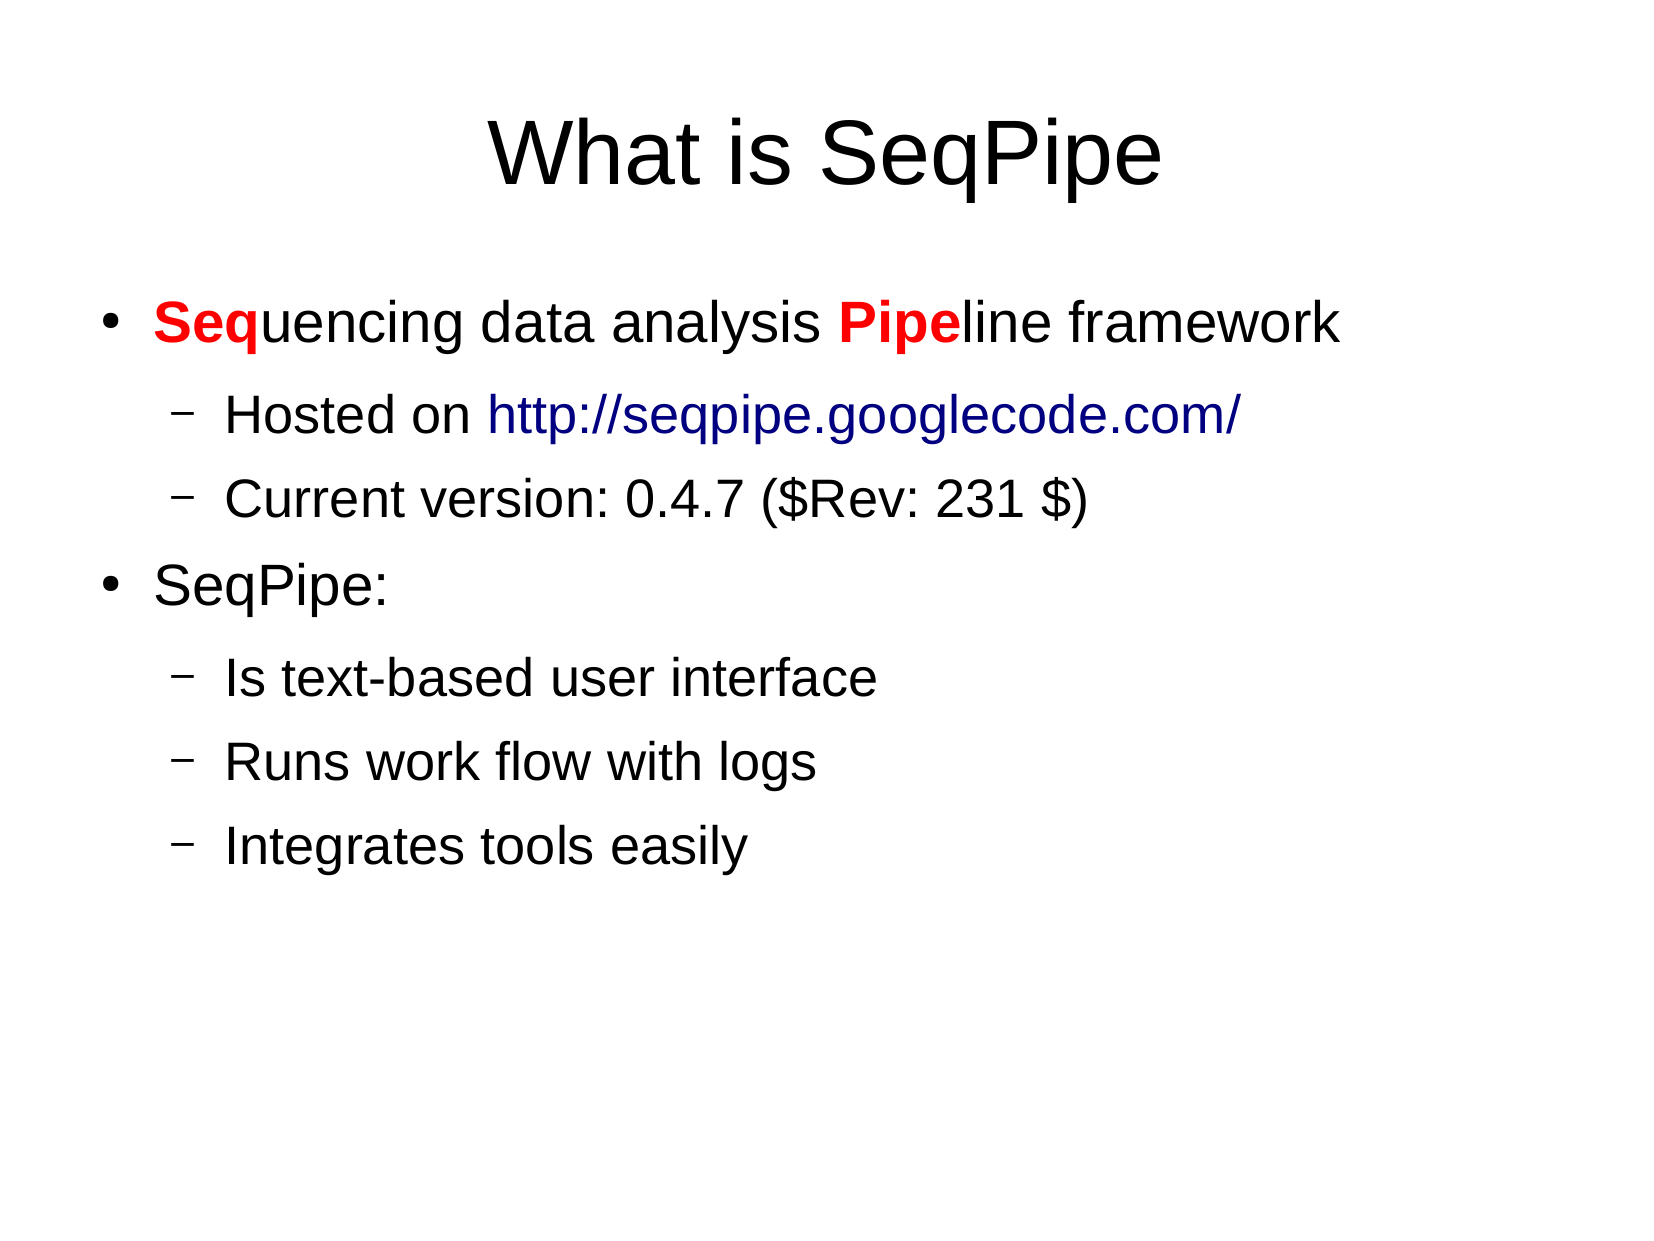

# What is SeqPipe
Sequencing data analysis Pipeline framework
Hosted on http://seqpipe.googlecode.com/
Current version: 0.4.7 ($Rev: 231 $)
SeqPipe:
Is text-based user interface
Runs work flow with logs
Integrates tools easily